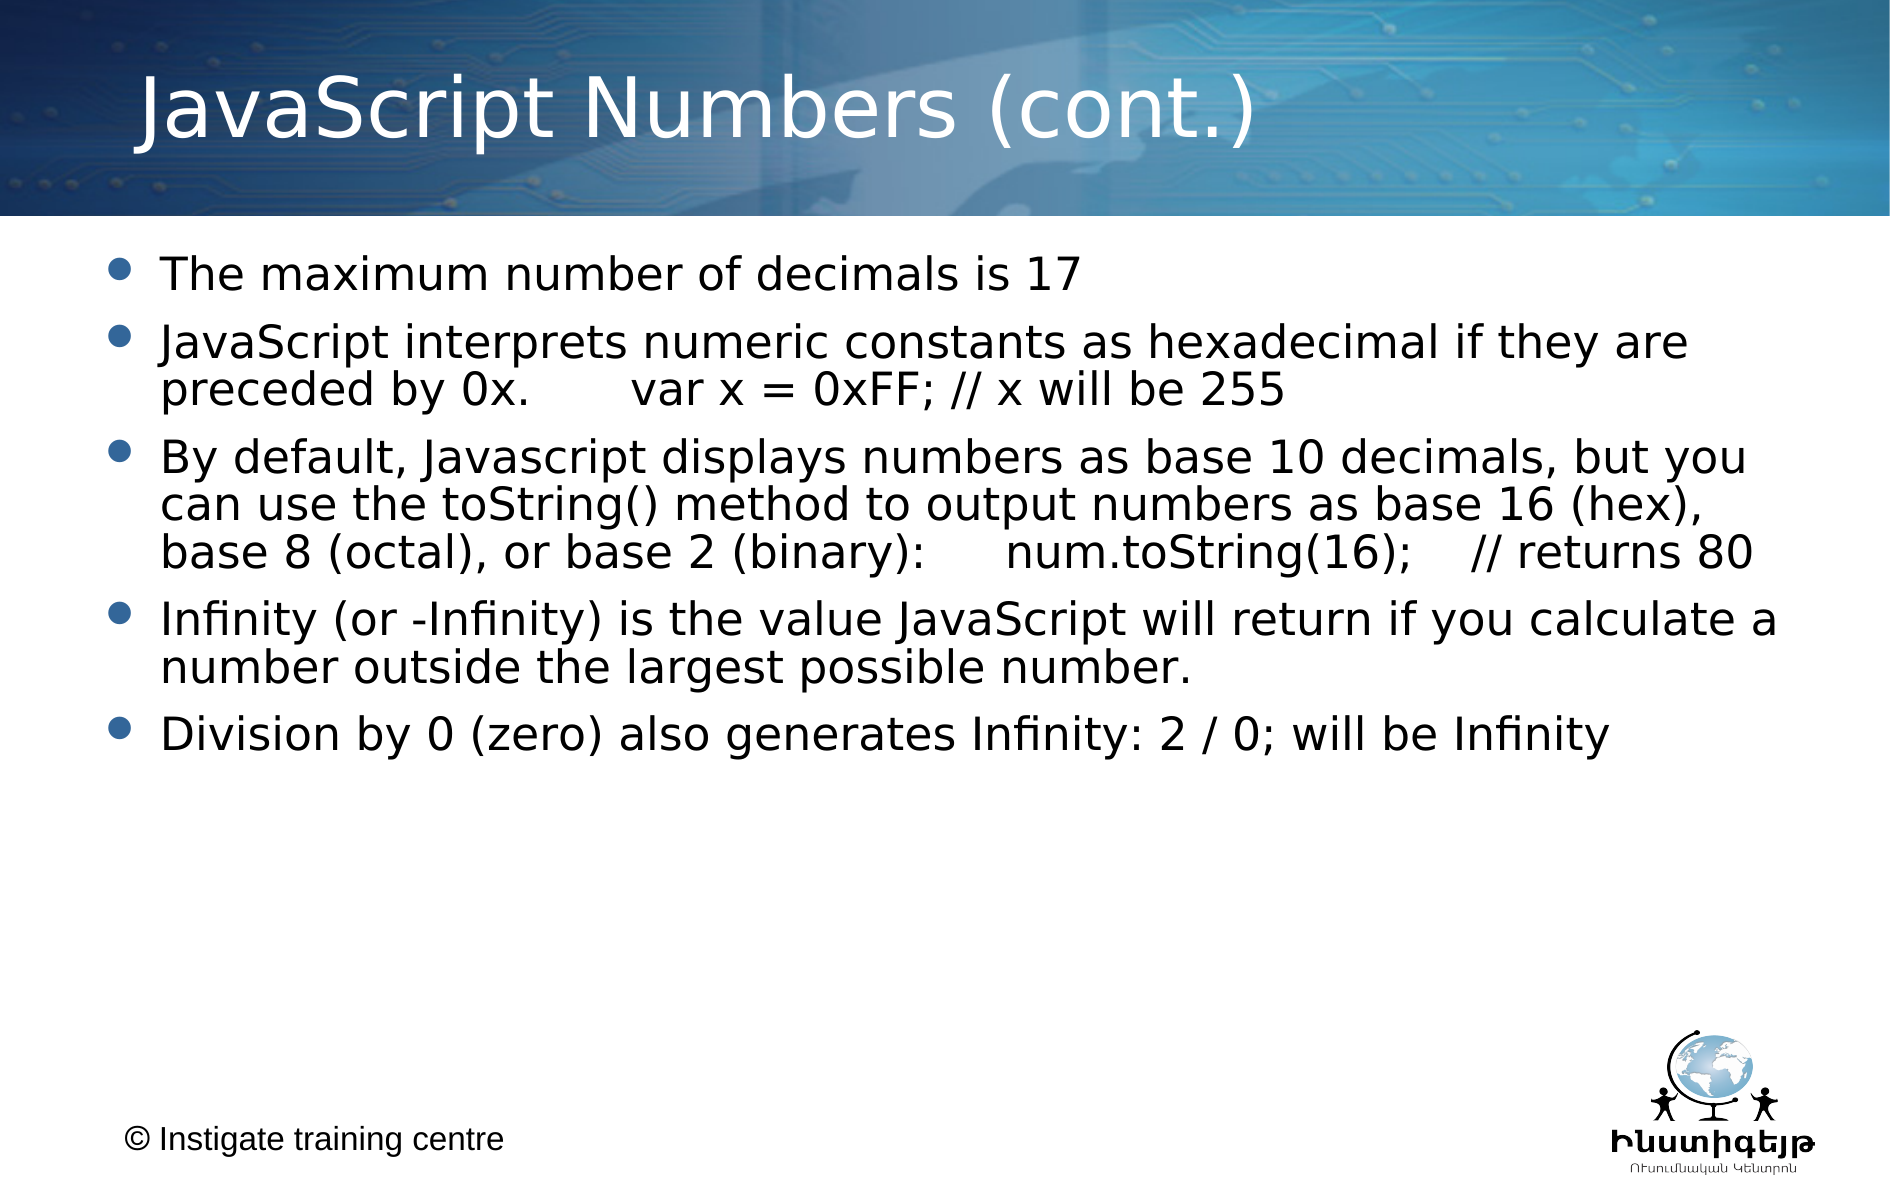

JavaScript Numbers (cont.)
# The maximum number of decimals is 17
JavaScript interprets numeric constants as hexadecimal if they are preceded by 0x.		var x = 0xFF; // x will be 255
By default, Javascript displays numbers as base 10 decimals, but you can use the toString() method to output numbers as base 16 (hex), base 8 (octal), or base 2 (binary):		num.toString(16); // returns 80
Infinity (or -Infinity) is the value JavaScript will return if you calculate a number outside the largest possible number.
Division by 0 (zero) also generates Infinity: 2 / 0; will be Infinity